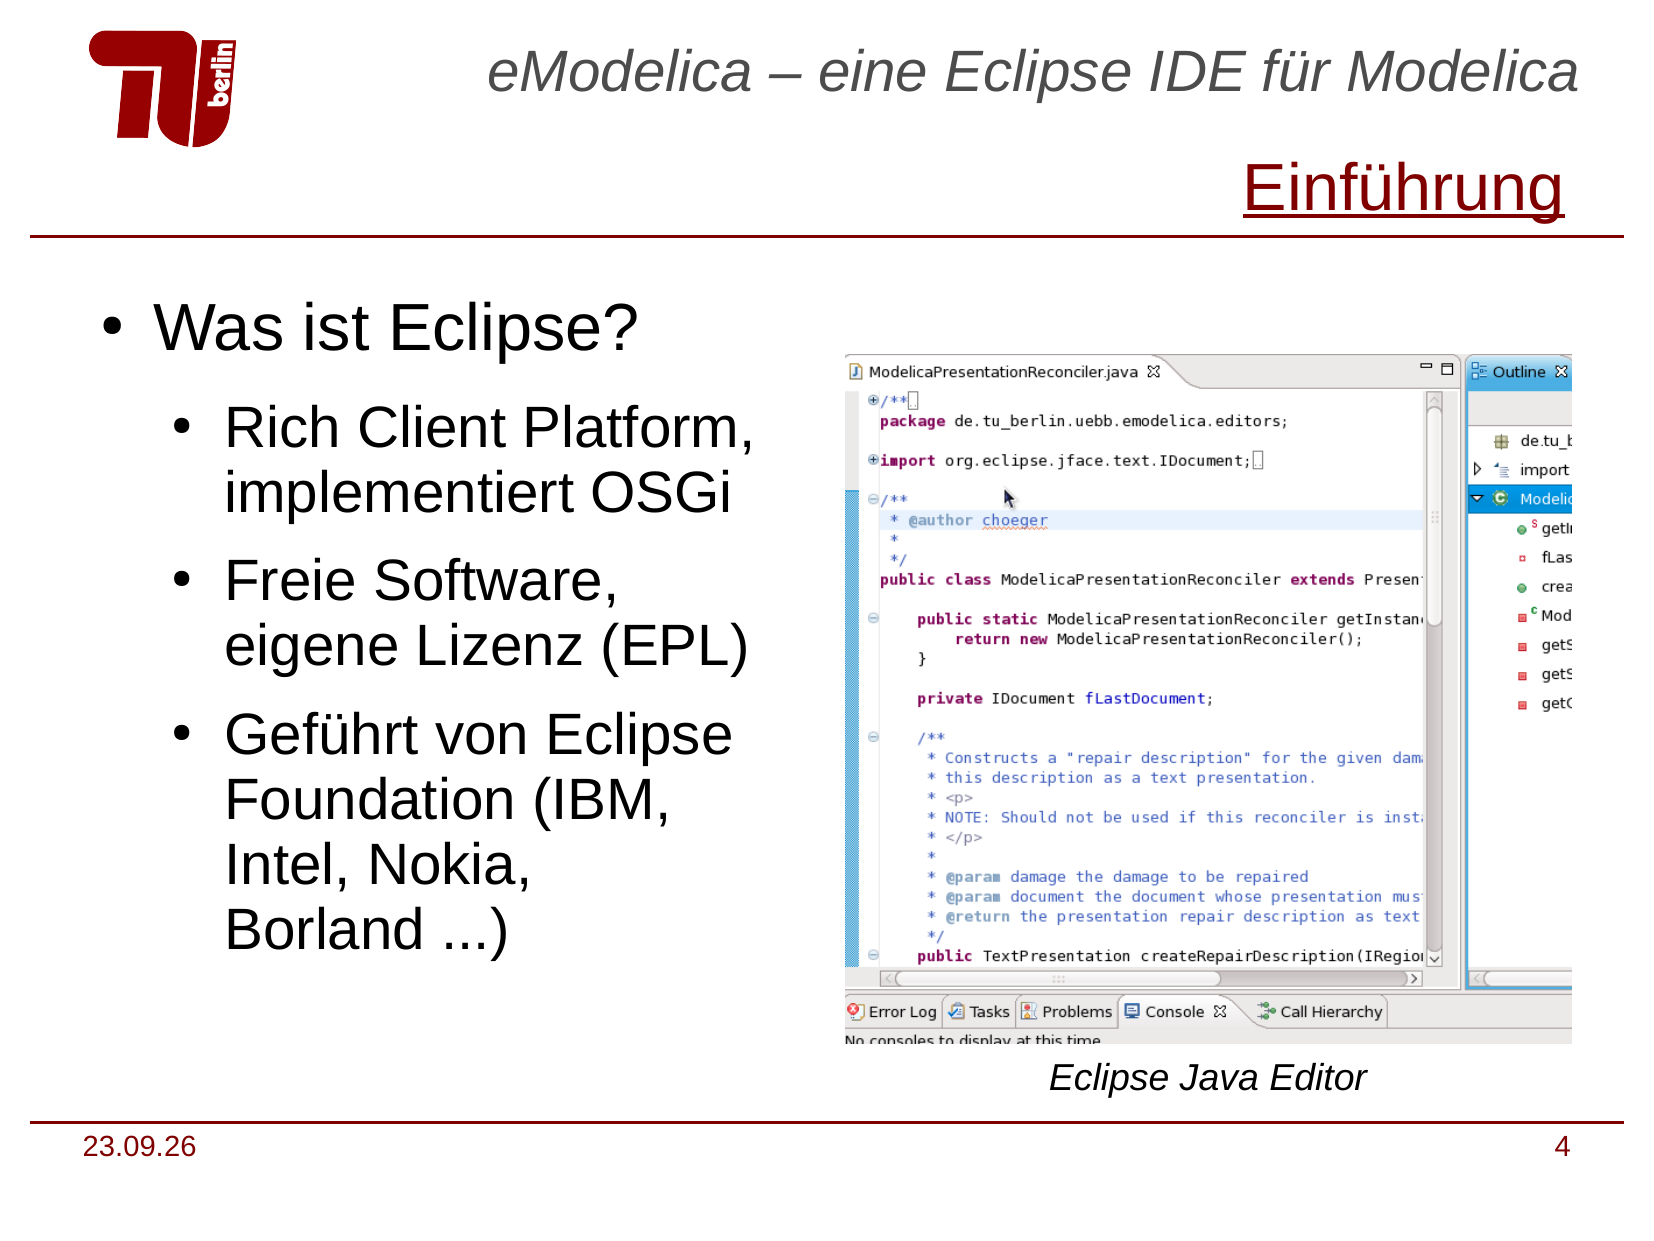

# Einführung
Was ist Eclipse?
Rich Client Platform, implementiert OSGi
Freie Software, eigene Lizenz (EPL)
Geführt von Eclipse Foundation (IBM, Intel, Nokia, Borland ...)
Christoph Höger
4